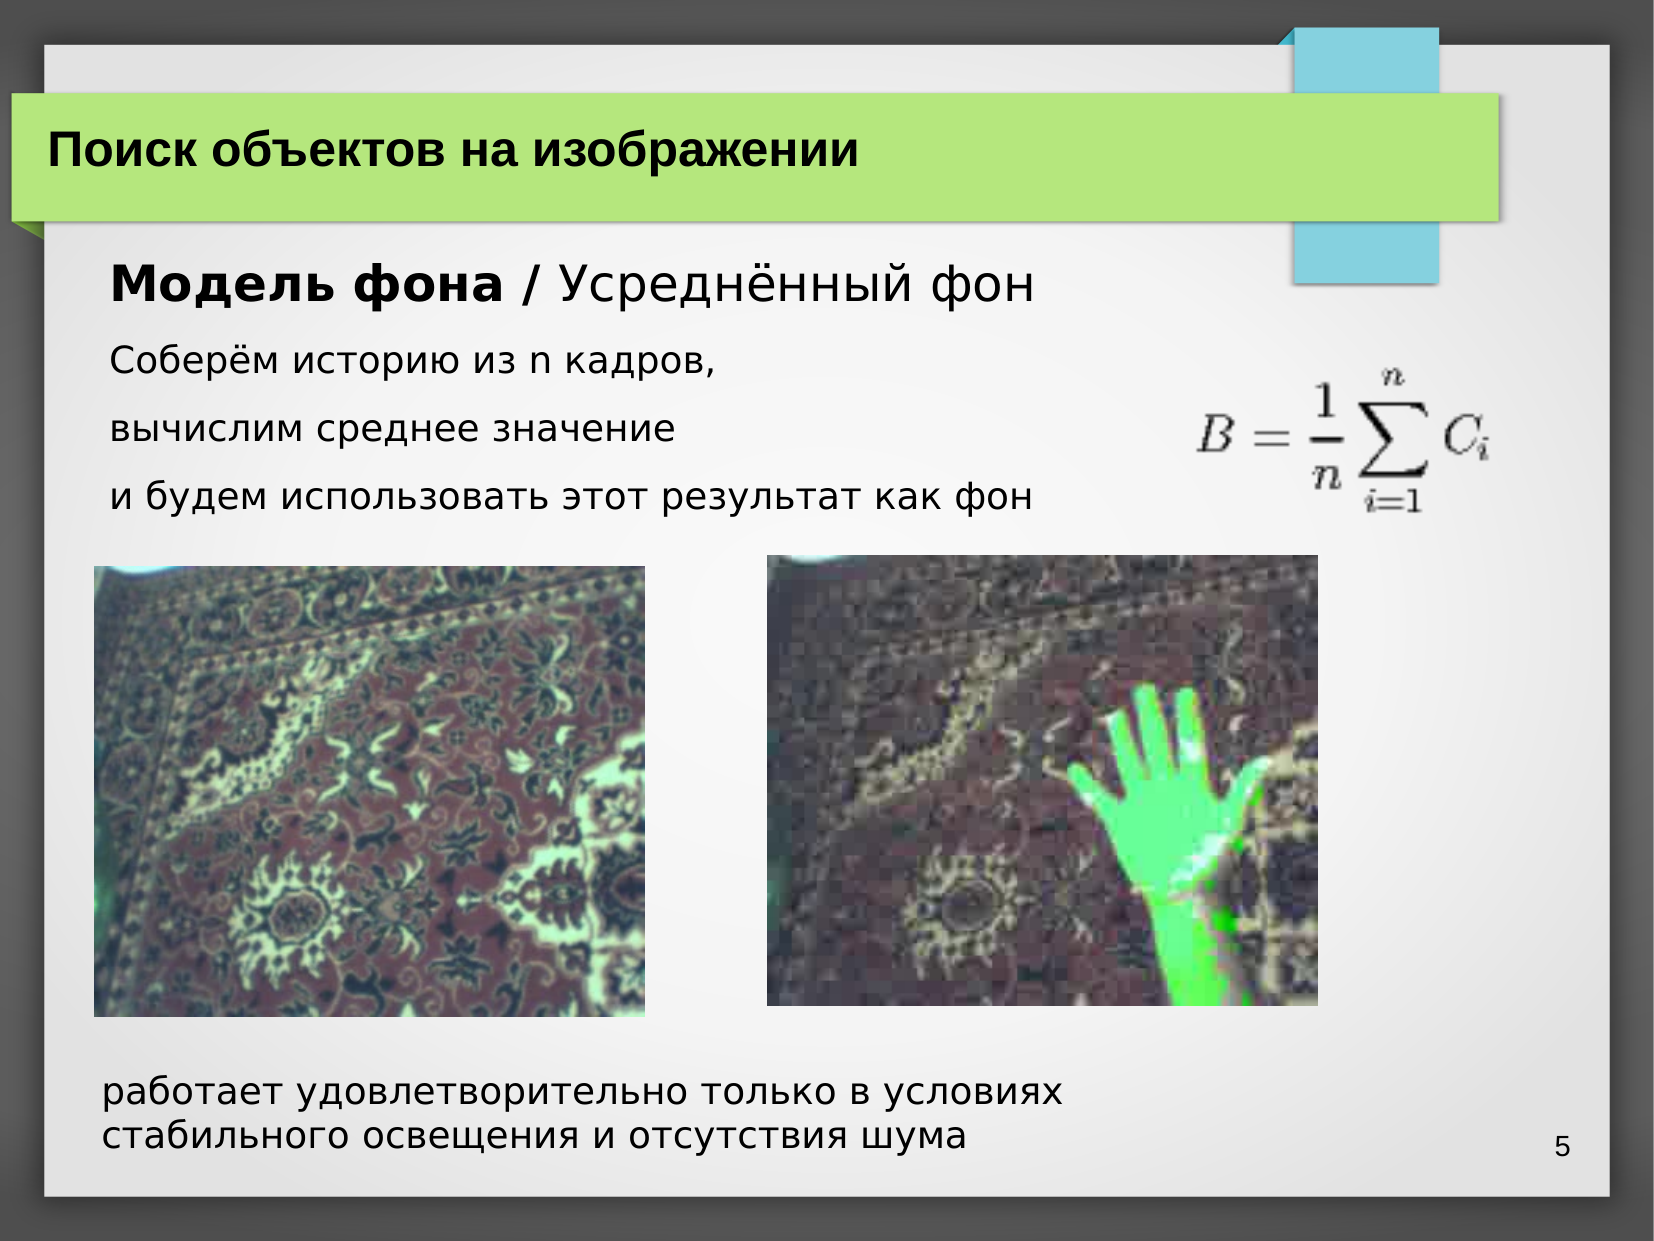

# Поиск объектов на изображении
Модель фона / Усреднённый фон
Соберём историю из n кадров,
вычислим среднее значение
и будем использовать этот результат как фон
работает удовлетворительно только в условиях стабильного освещения и отсутствия шума
5